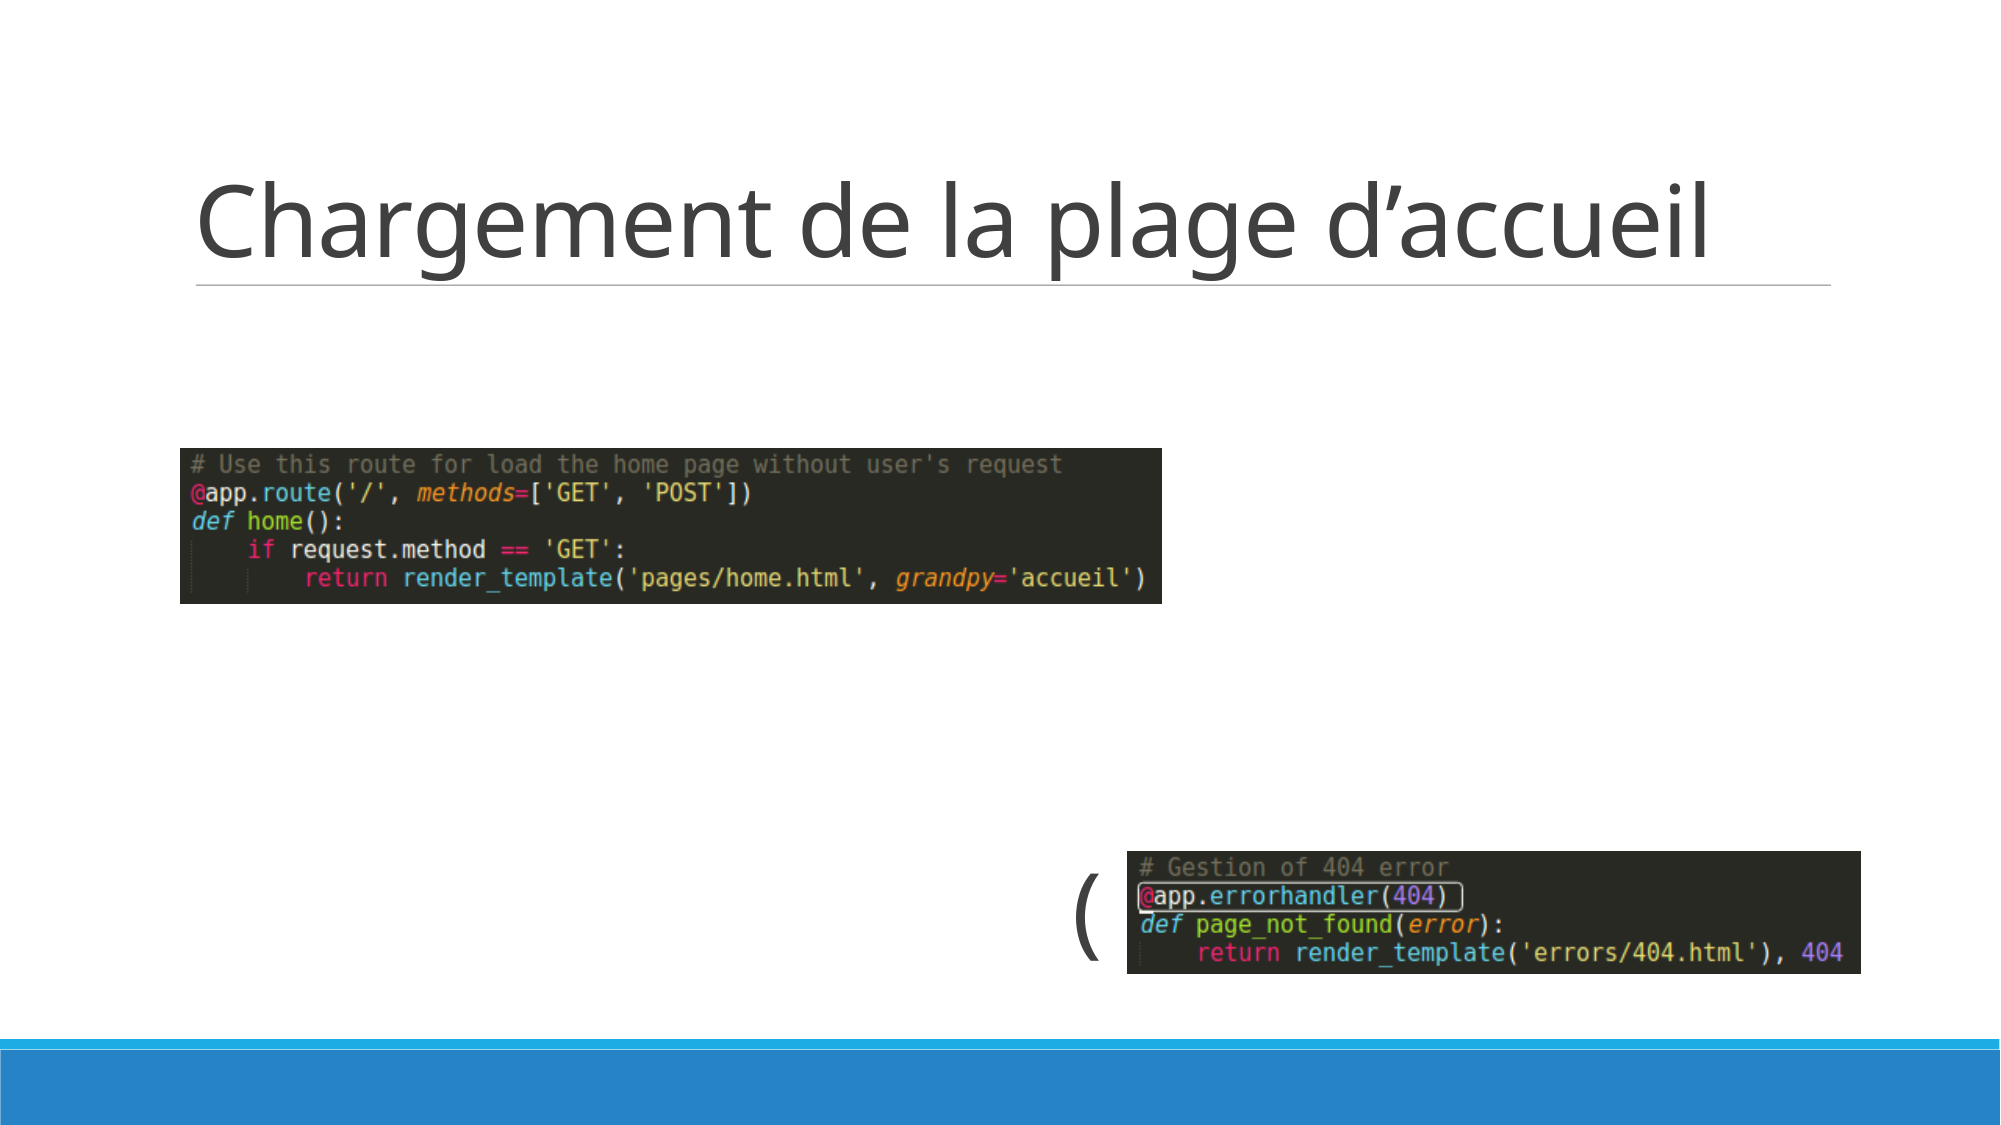

Chargement de la plage d’accueil
(                                    )